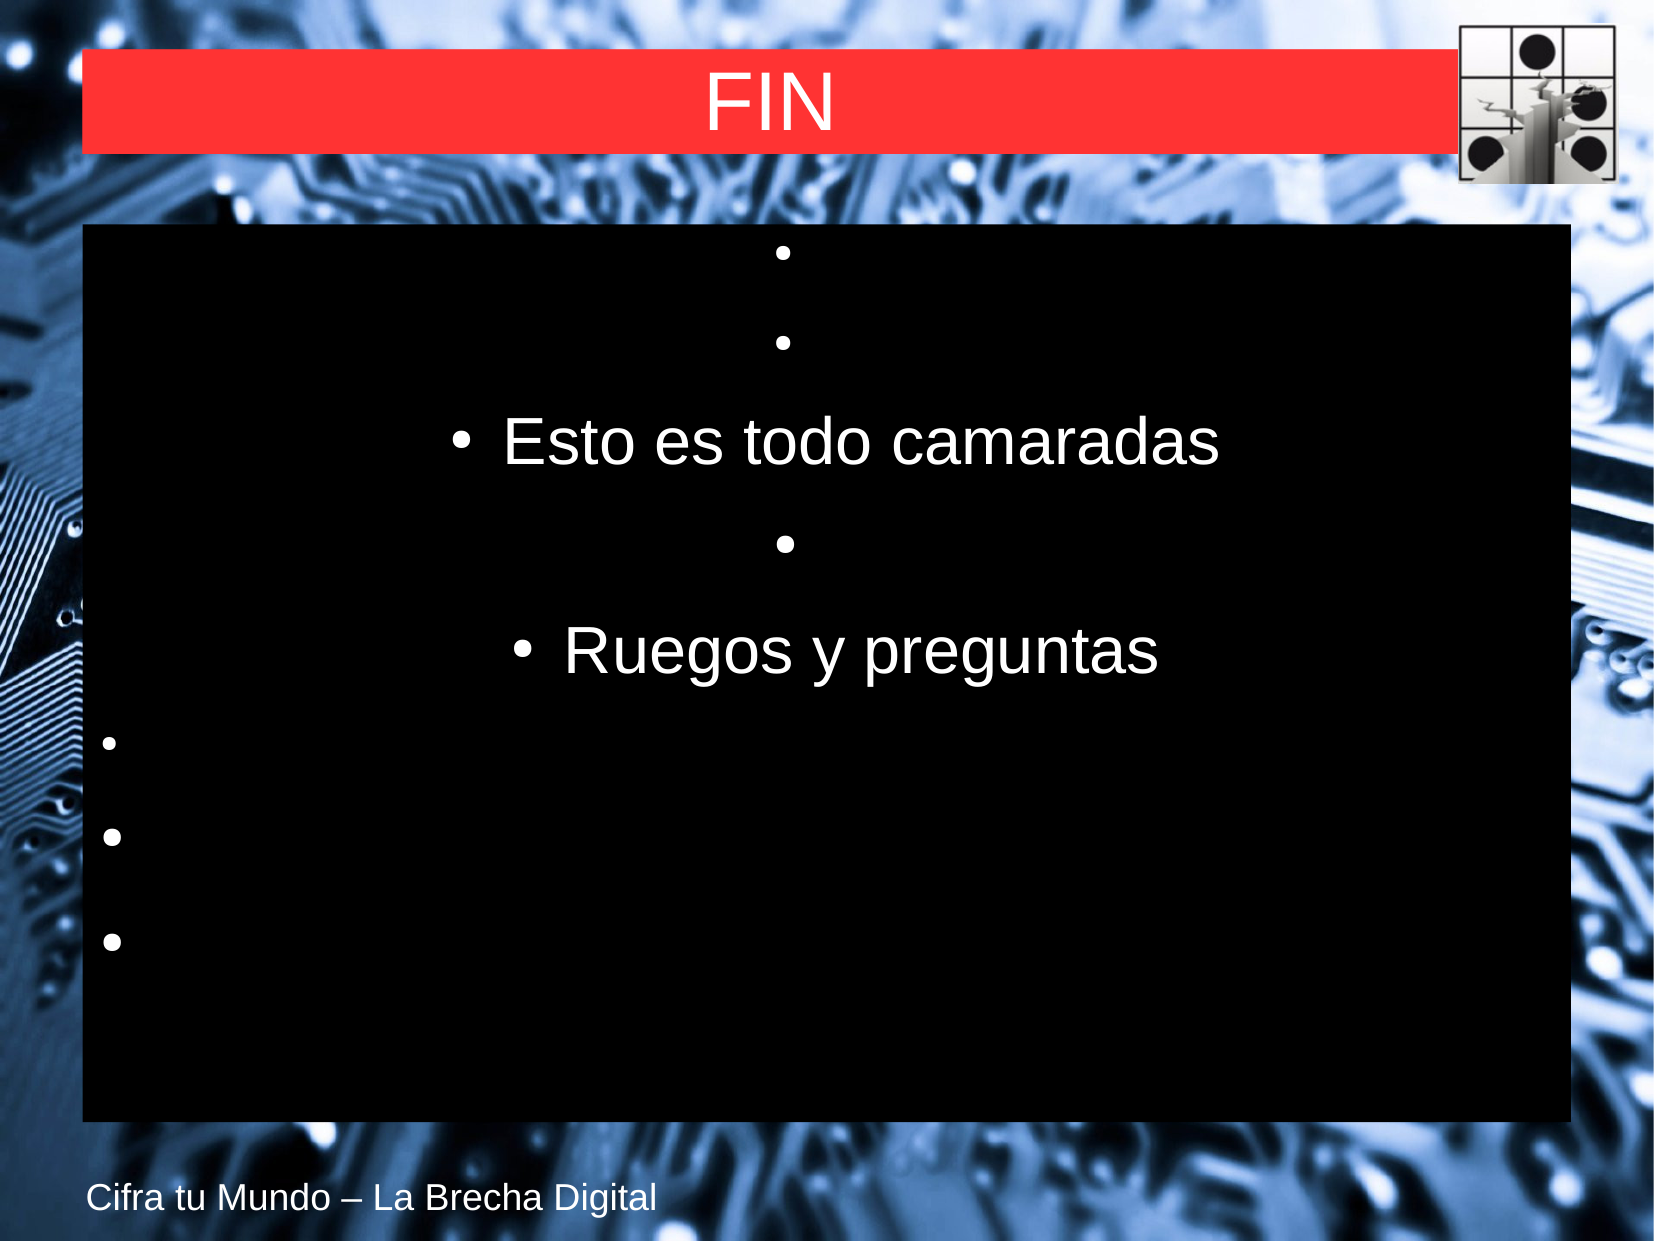

# FIN
Tráfico de datos seguro con Tor y/o VPN
FIN
Esto es todo camaradas
Ruegos y preguntas
Cifra tu Mundo – La Brecha Digital